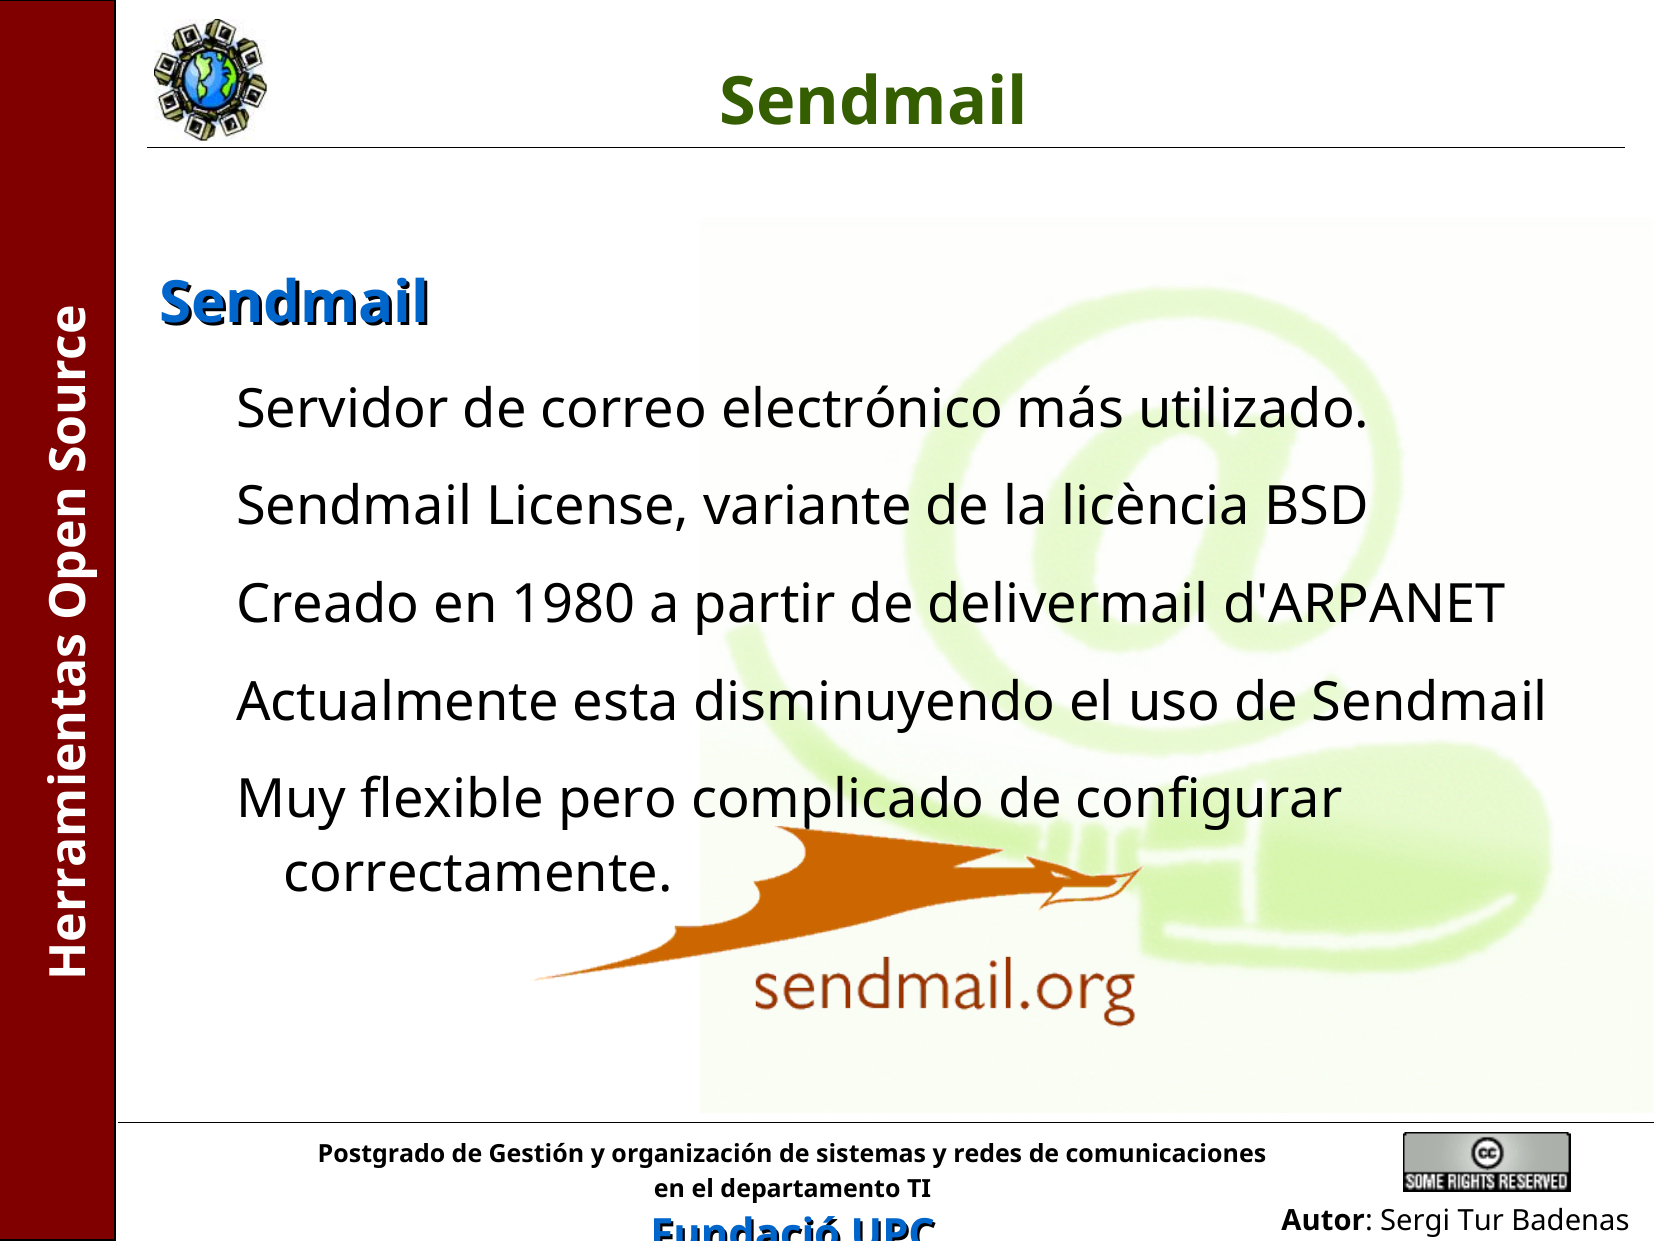

# Sendmail
Sendmail
Servidor de correo electrónico más utilizado.
Sendmail License, variante de la licència BSD
Creado en 1980 a partir de delivermail d'ARPANET
Actualmente esta disminuyendo el uso de Sendmail
Muy flexible pero complicado de configurar correctamente.